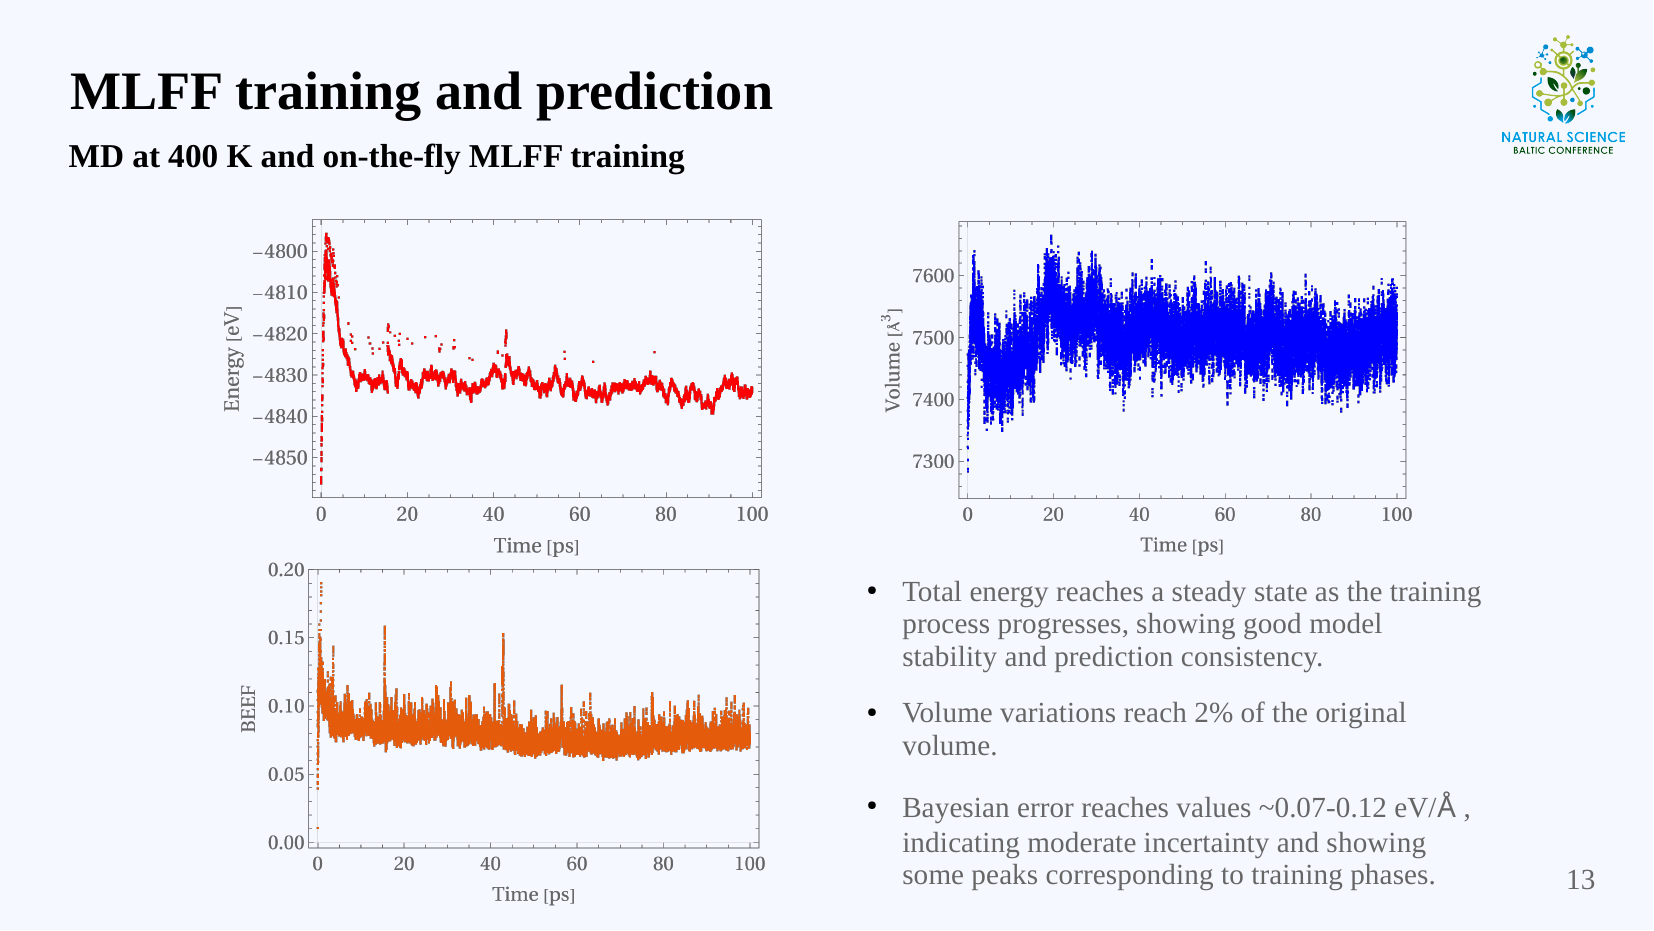

# MLFF training and prediction
MD at 400 K and on-the-fly MLFF training
Total energy reaches a steady state as the training process progresses, showing good model stability and prediction consistency.
Volume variations reach 2% of the original volume.
Bayesian error reaches values ~0.07-0.12 eV/Å , indicating moderate incertainty and showing some peaks corresponding to training phases.